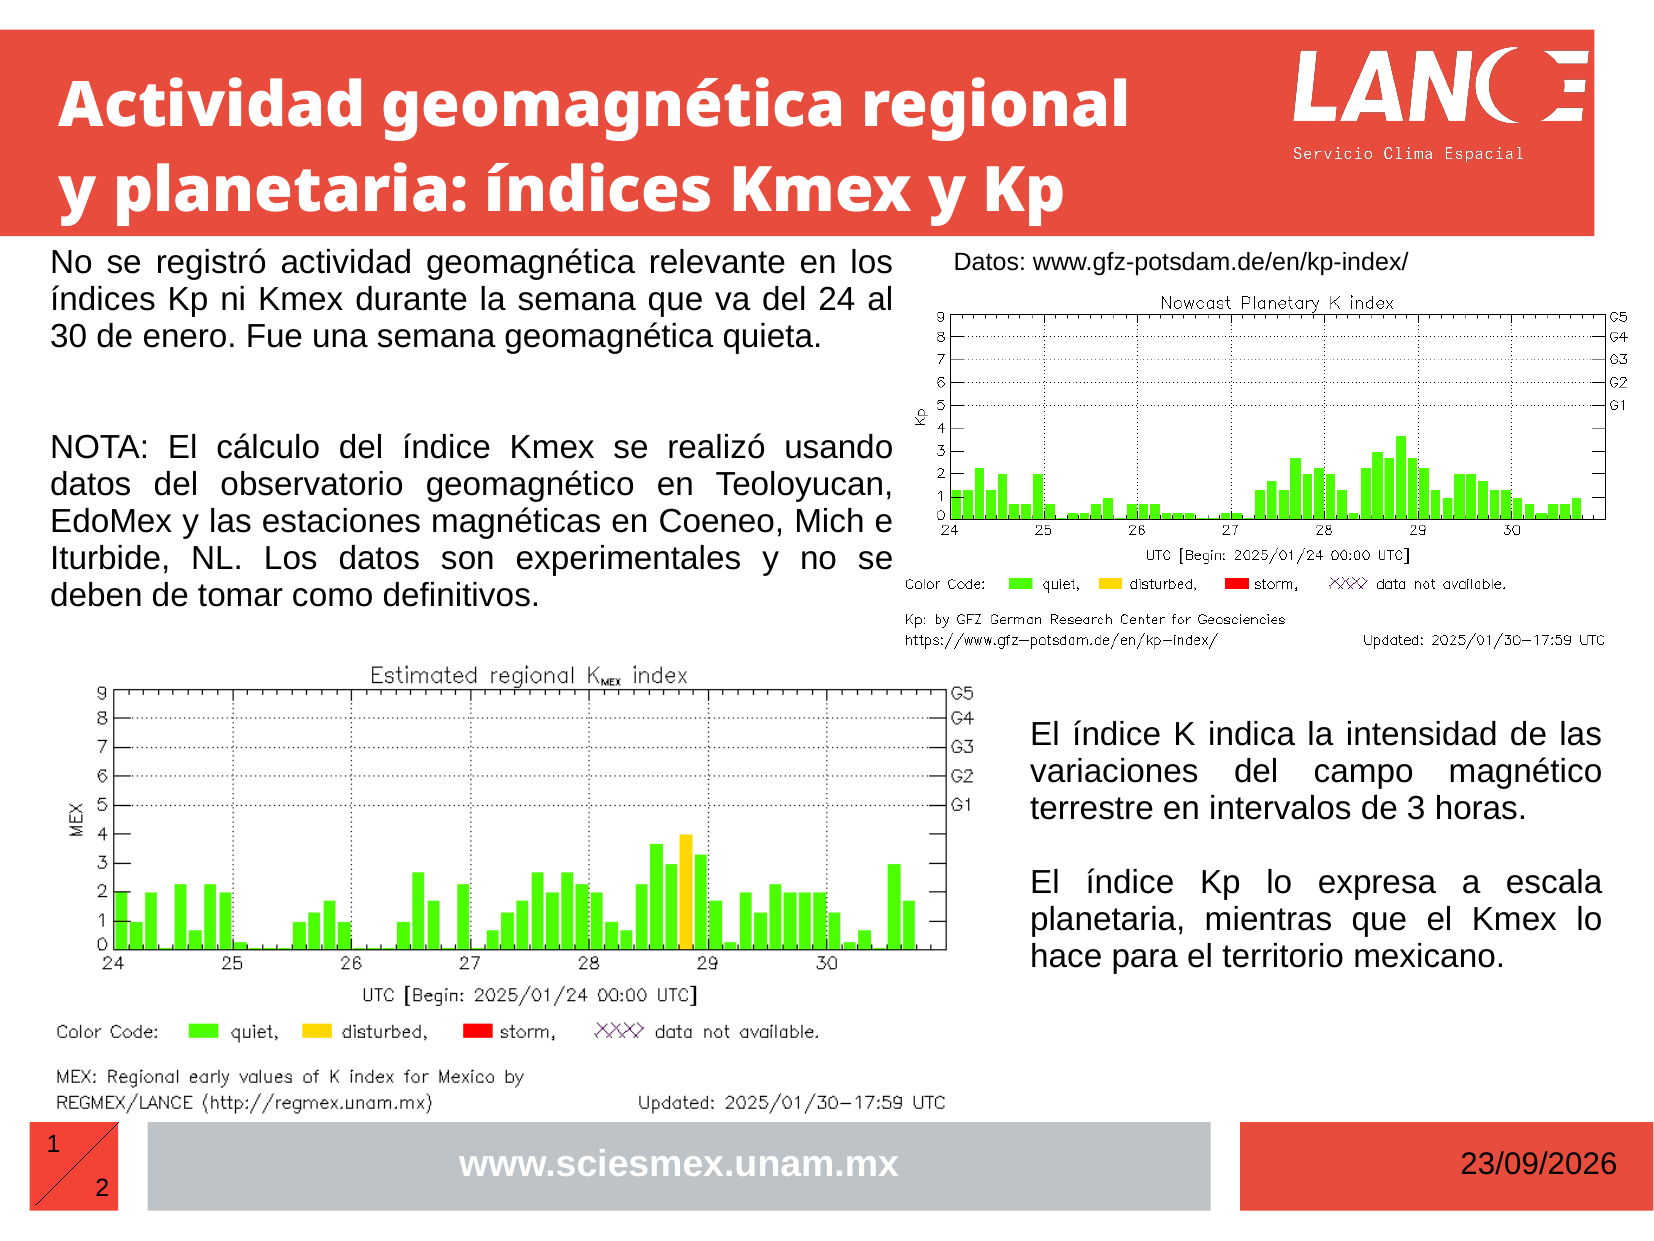

# Actividad geomagnética regional y planetaria: índices Kmex y Kp
No se registró actividad geomagnética relevante en los índices Kp ni Kmex durante la semana que va del 24 al 30 de enero. Fue una semana geomagnética quieta.
NOTA: El cálculo del índice Kmex se realizó usando datos del observatorio geomagnético en Teoloyucan, EdoMex y las estaciones magnéticas en Coeneo, Mich e Iturbide, NL. Los datos son experimentales y no se deben de tomar como definitivos.
Datos: www.gfz-potsdam.de/en/kp-index/
El índice K indica la intensidad de las variaciones del campo magnético terrestre en intervalos de 3 horas.
El índice Kp lo expresa a escala planetaria, mientras que el Kmex lo hace para el territorio mexicano.
www.sciesmex.unam.mx
2